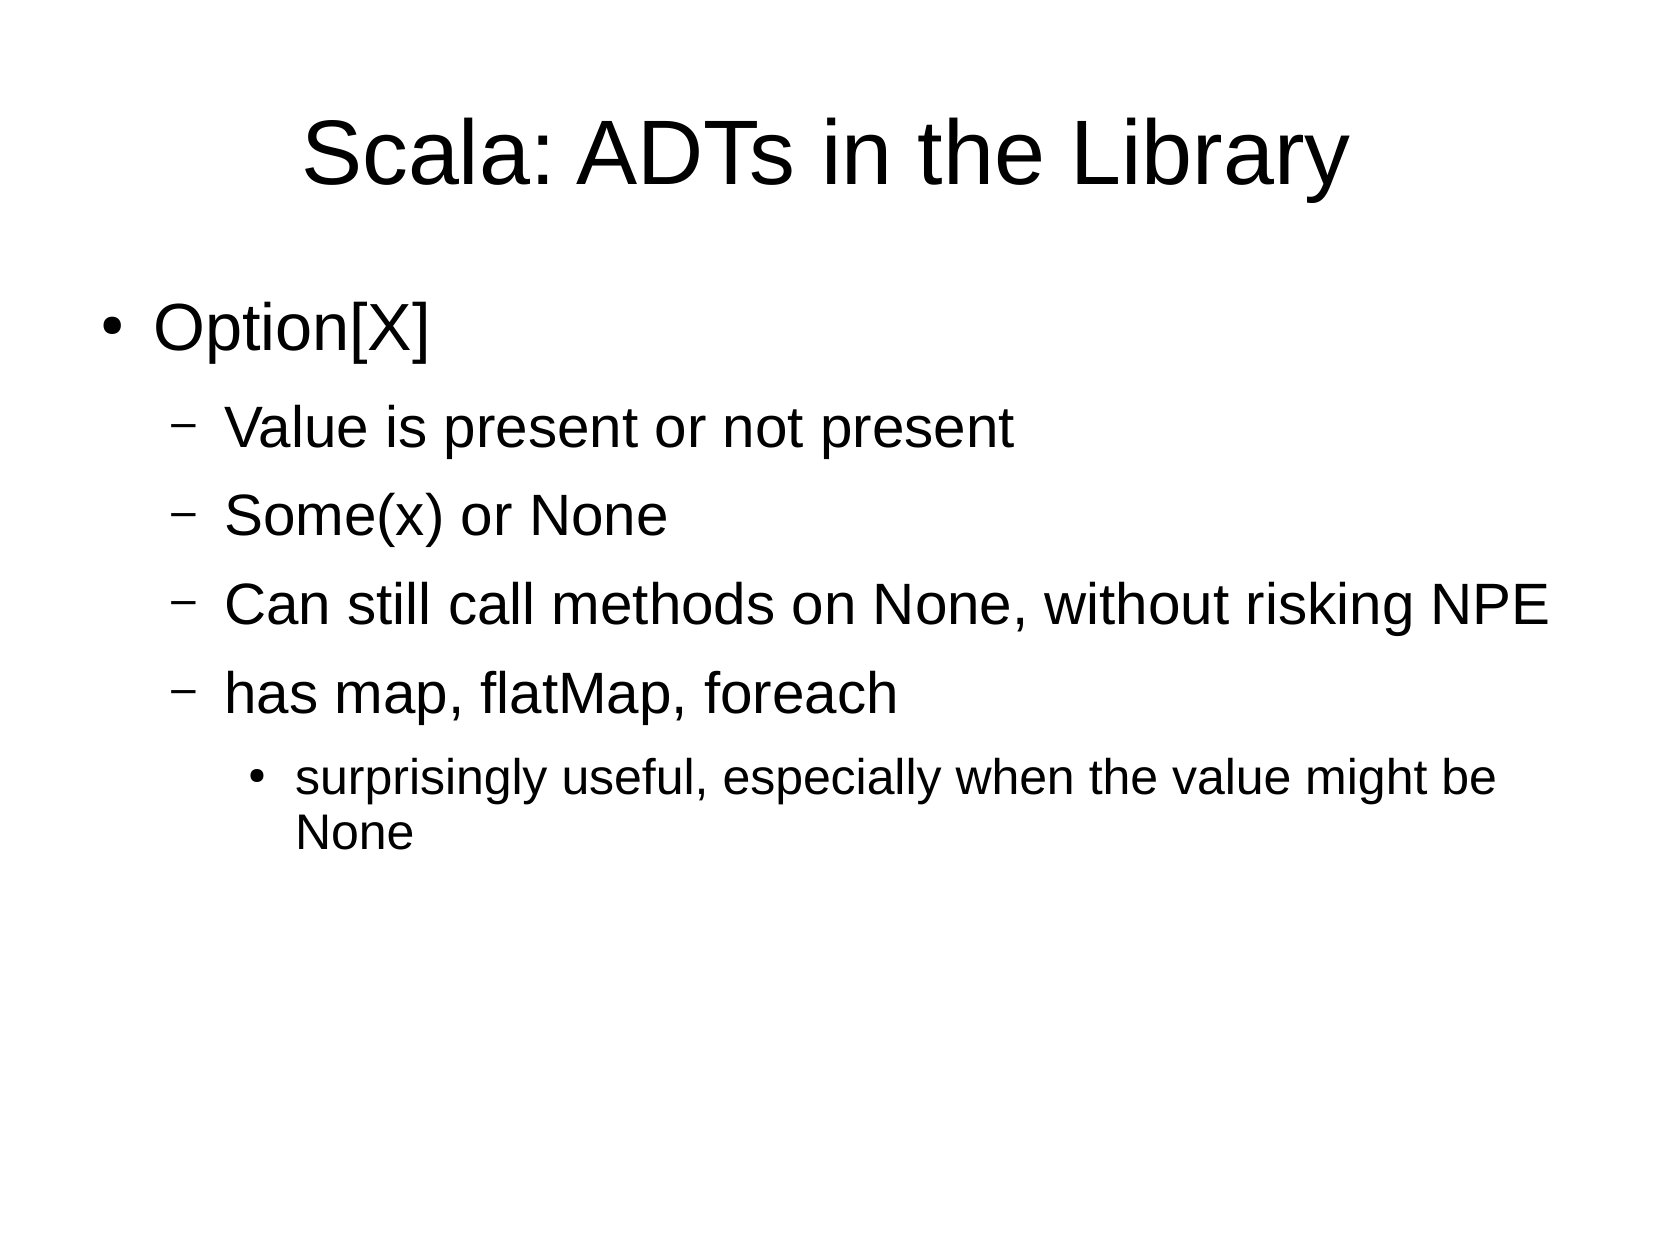

# Scala: ADTs in the Library
Option[X]
Value is present or not present
Some(x) or None
Can still call methods on None, without risking NPE
has map, flatMap, foreach
surprisingly useful, especially when the value might be None